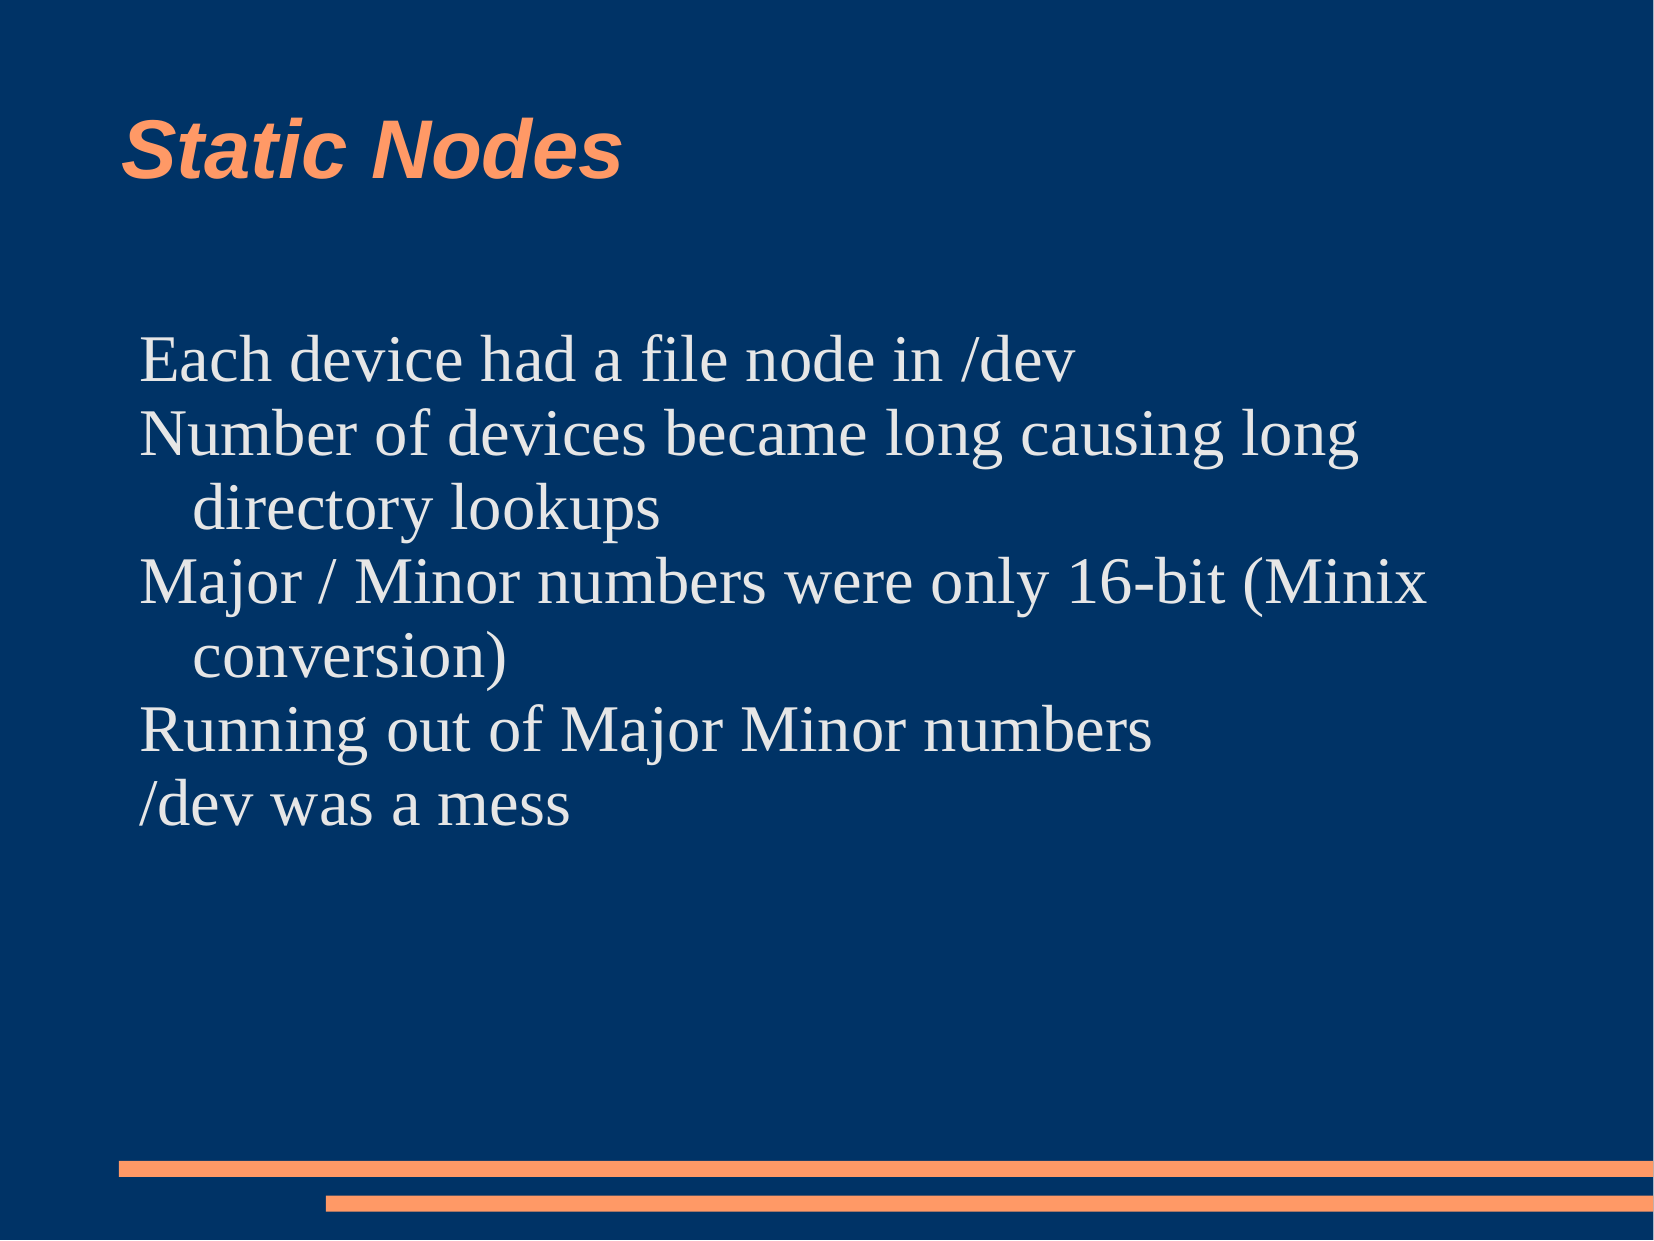

# Static Nodes
Each device had a file node in /dev
Number of devices became long causing long directory lookups
Major / Minor numbers were only 16-bit (Minix conversion)
Running out of Major Minor numbers
/dev was a mess